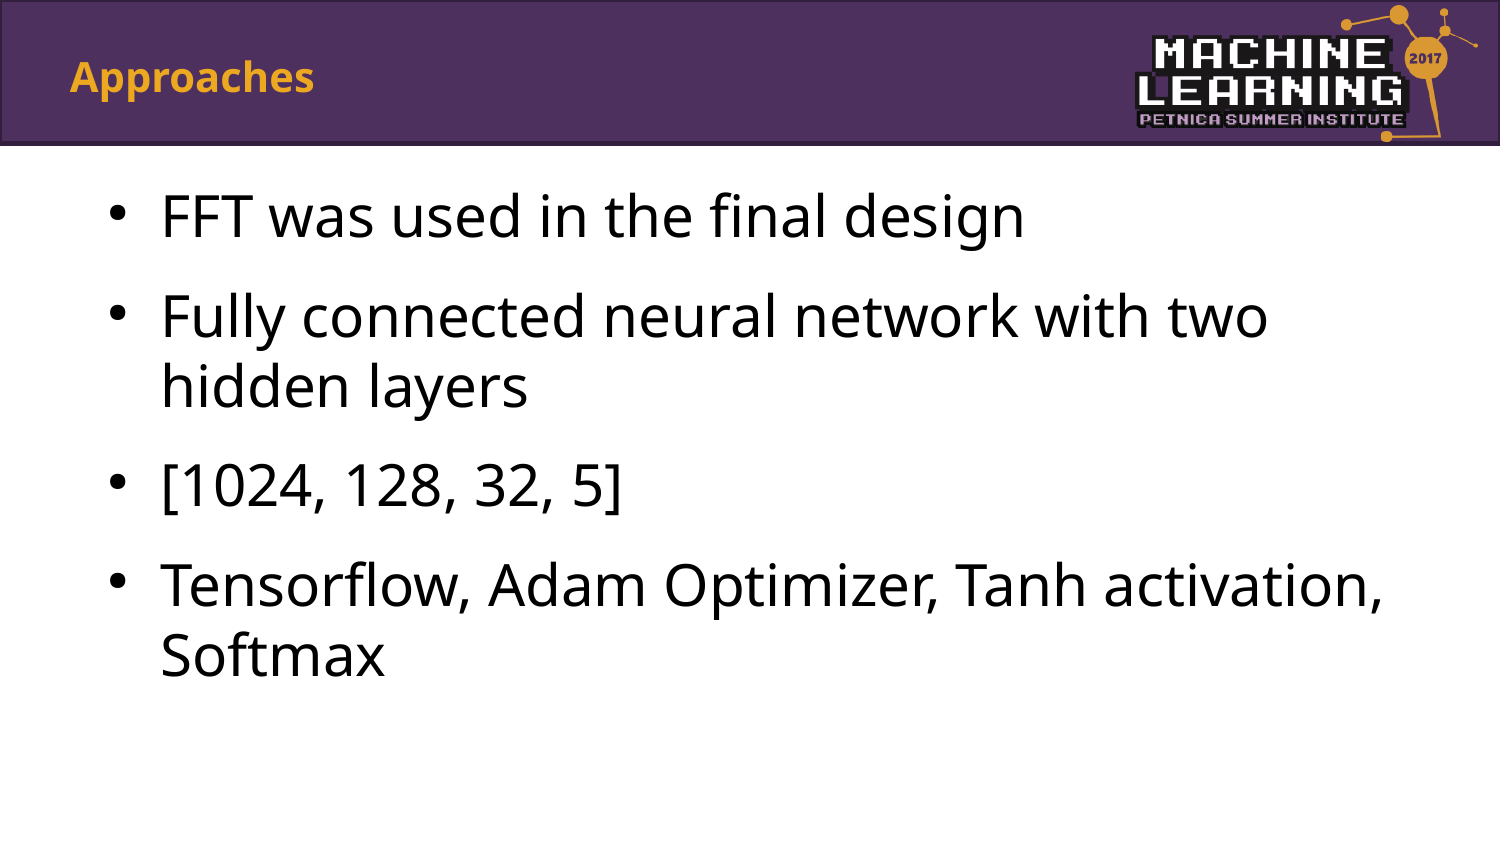

Approaches
# FFT was used in the final design
Fully connected neural network with two hidden layers
[1024, 128, 32, 5]
Tensorflow, Adam Optimizer, Tanh activation, Softmax